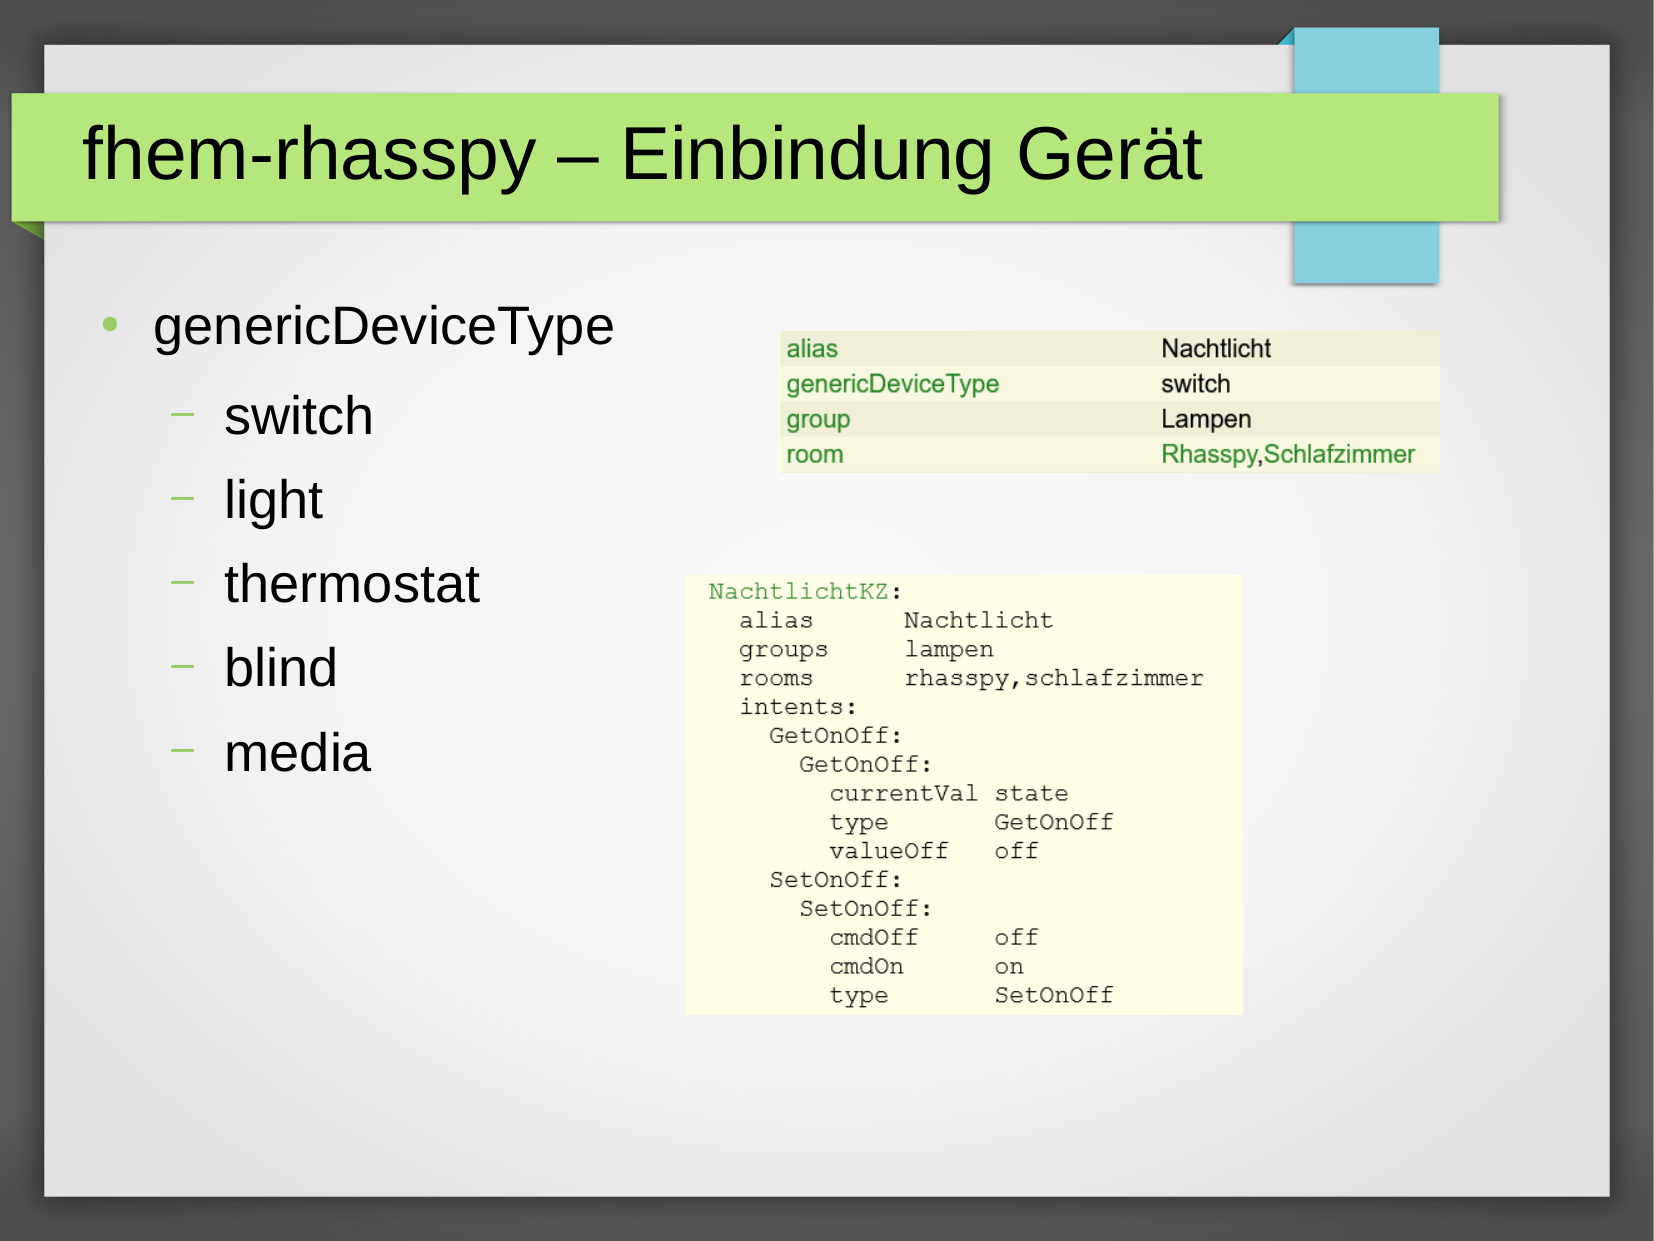

# fhem-rhasspy – Einbindung Gerät
genericDeviceType
switch
light
thermostat
blind
media